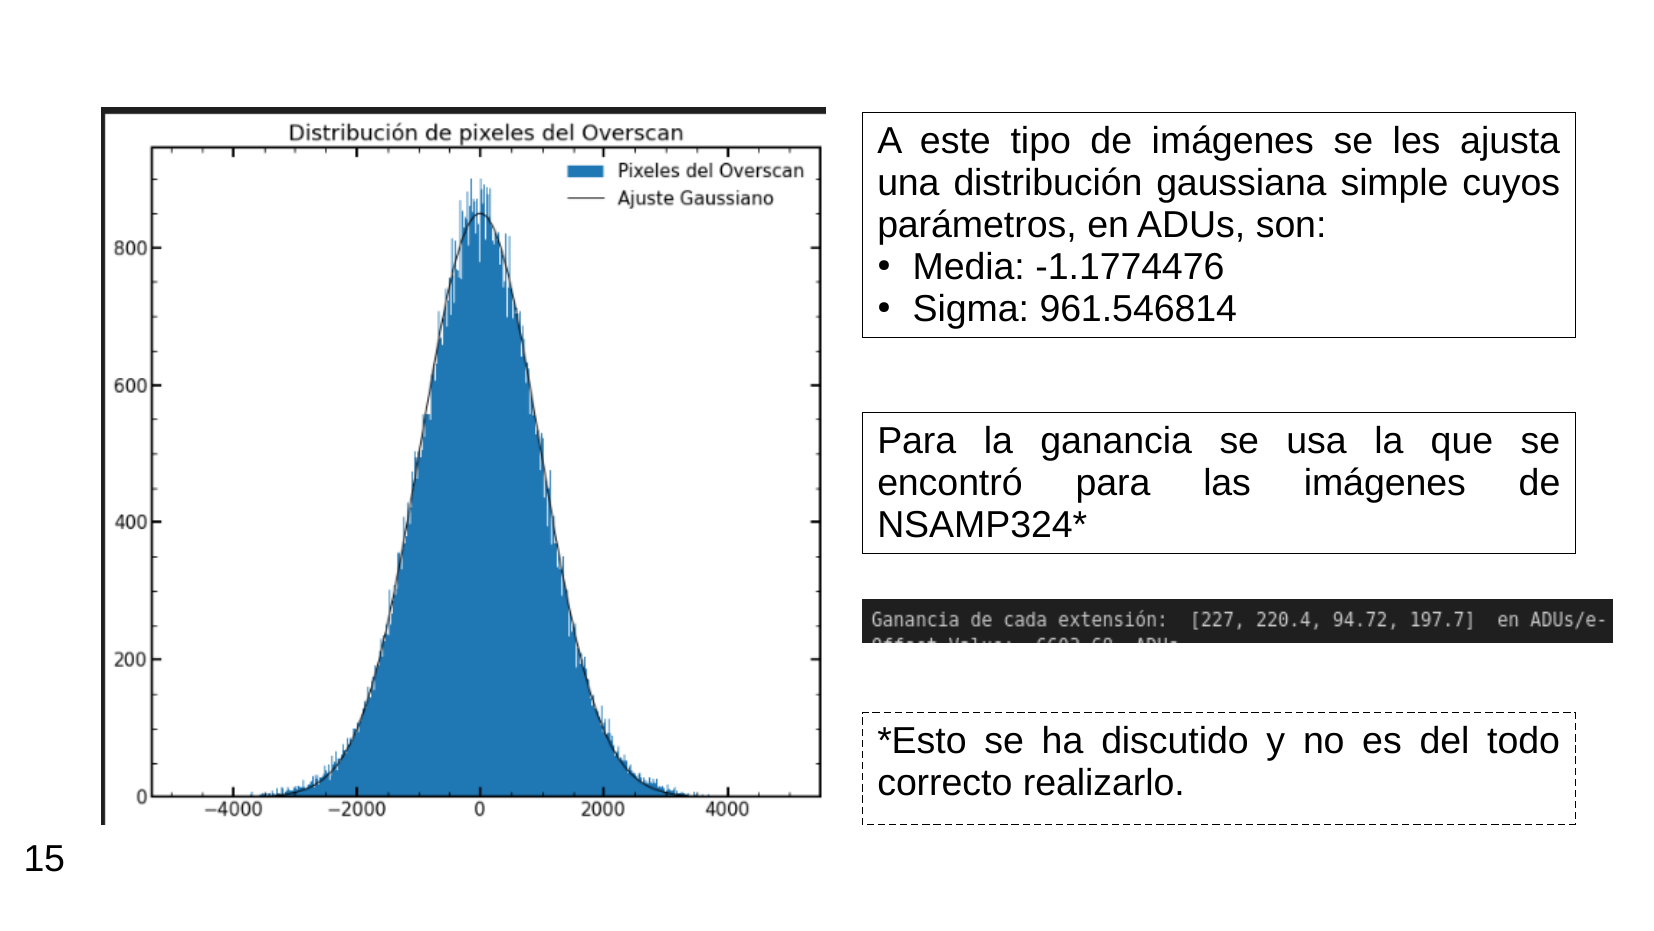

A este tipo de imágenes se les ajusta una distribución gaussiana simple cuyos parámetros, en ADUs, son:
Media: -1.1774476
Sigma: 961.546814
Para la ganancia se usa la que se encontró para las imágenes de NSAMP324*
*Esto se ha discutido y no es del todo correcto realizarlo.